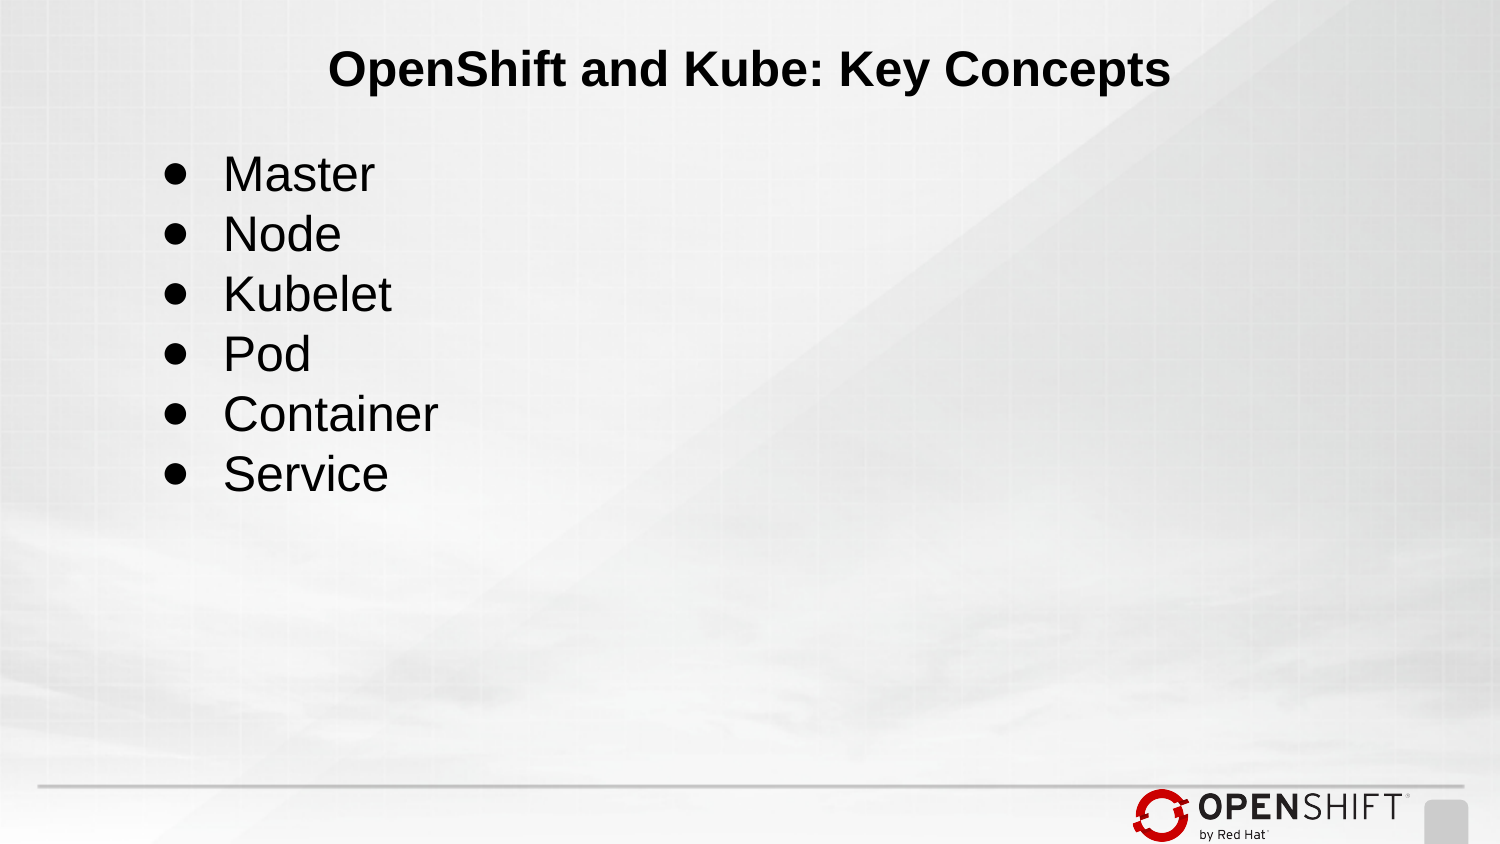

# OpenShift and Kube: Key Concepts
Master
Node
Kubelet
Pod
Container
Service